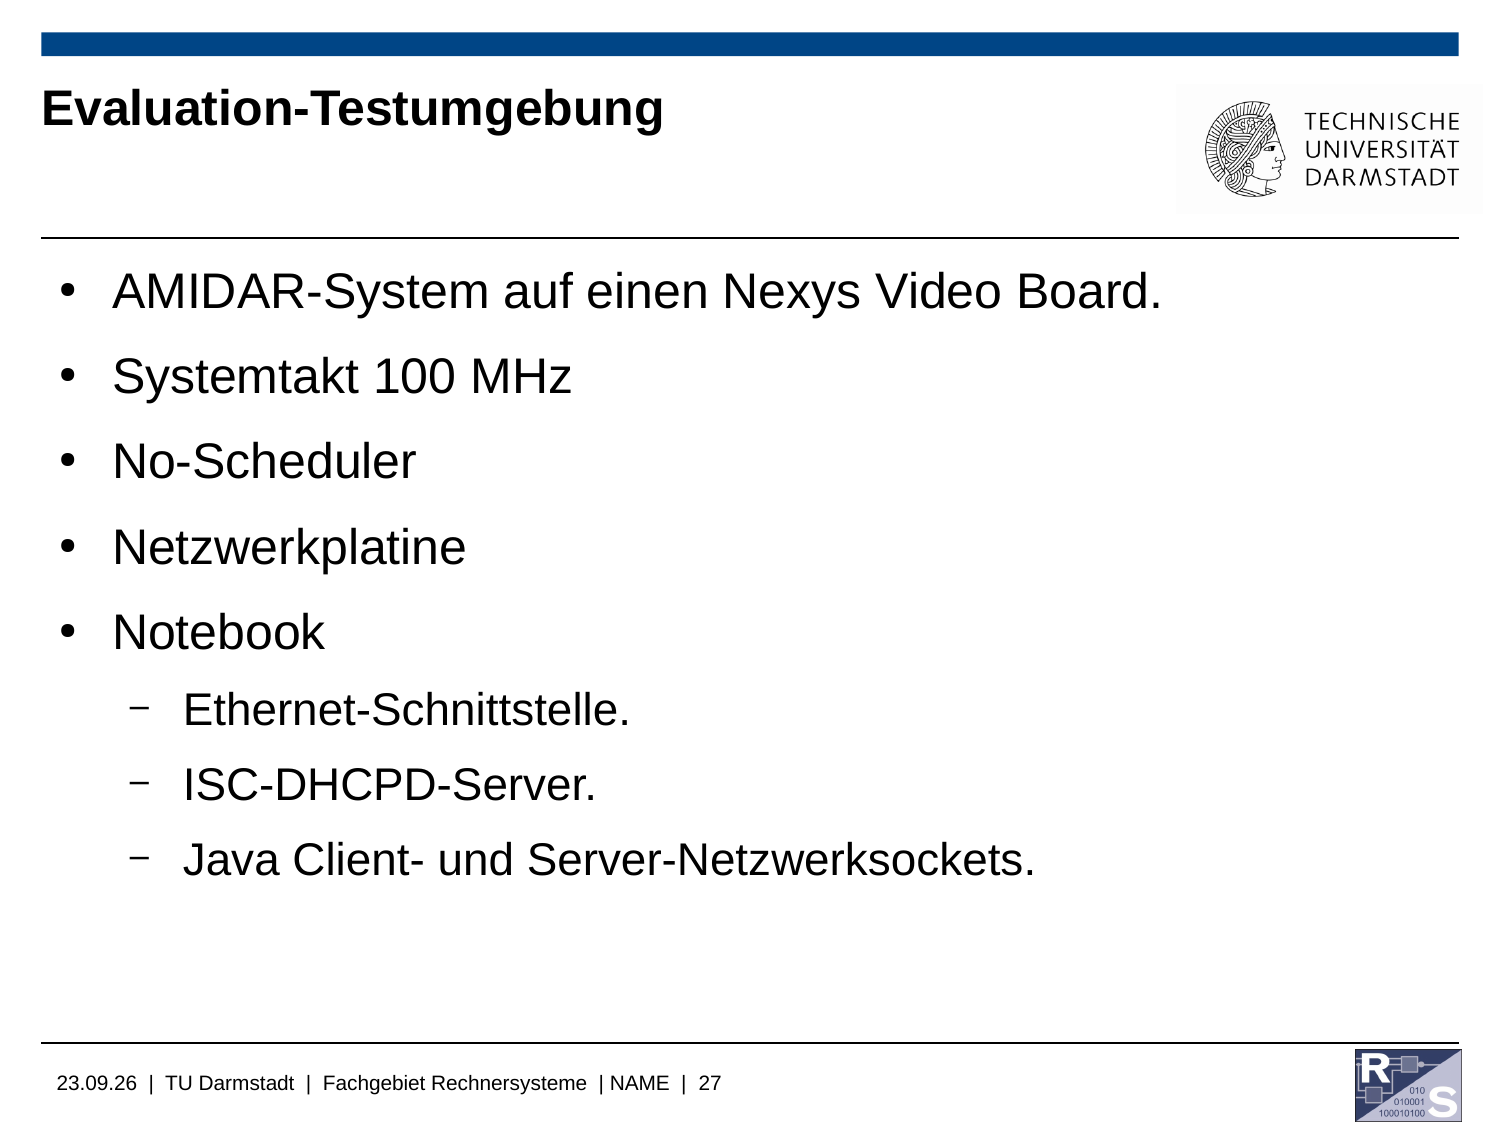

# Evaluation-Testumgebung
AMIDAR-System auf einen Nexys Video Board.
Systemtakt 100 MHz
No-Scheduler
Netzwerkplatine
Notebook
Ethernet-Schnittstelle.
ISC-DHCPD-Server.
Java Client- und Server-Netzwerksockets.